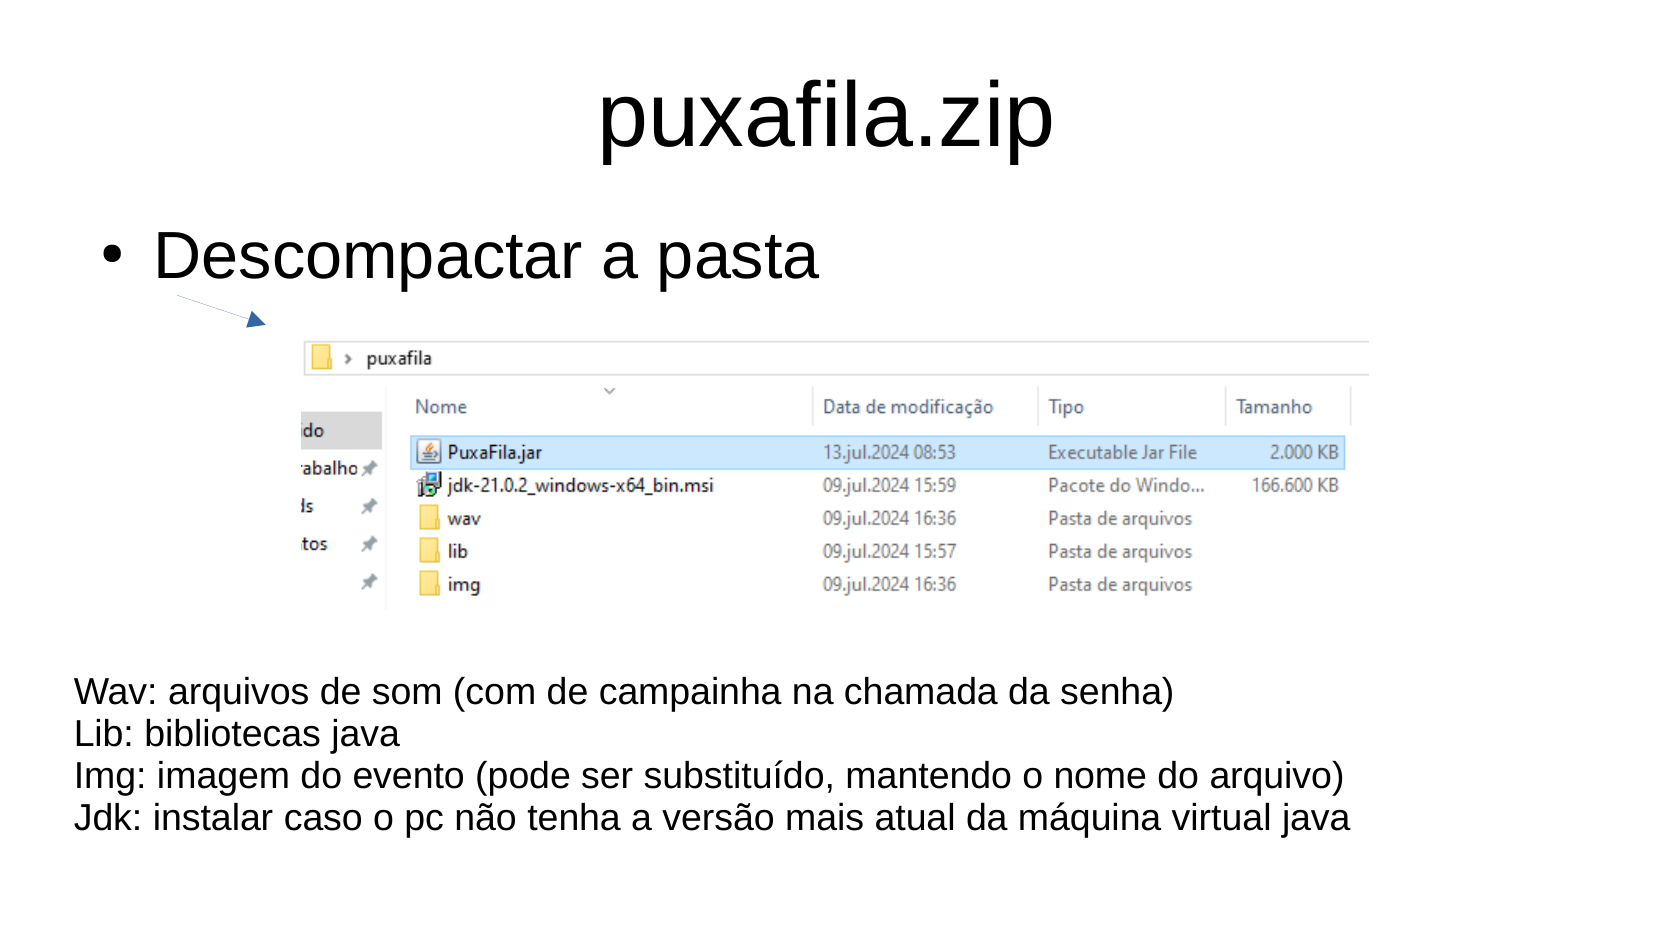

# puxafila.zip
Descompactar a pasta
Wav: arquivos de som (com de campainha na chamada da senha)
Lib: bibliotecas java
Img: imagem do evento (pode ser substituído, mantendo o nome do arquivo)
Jdk: instalar caso o pc não tenha a versão mais atual da máquina virtual java